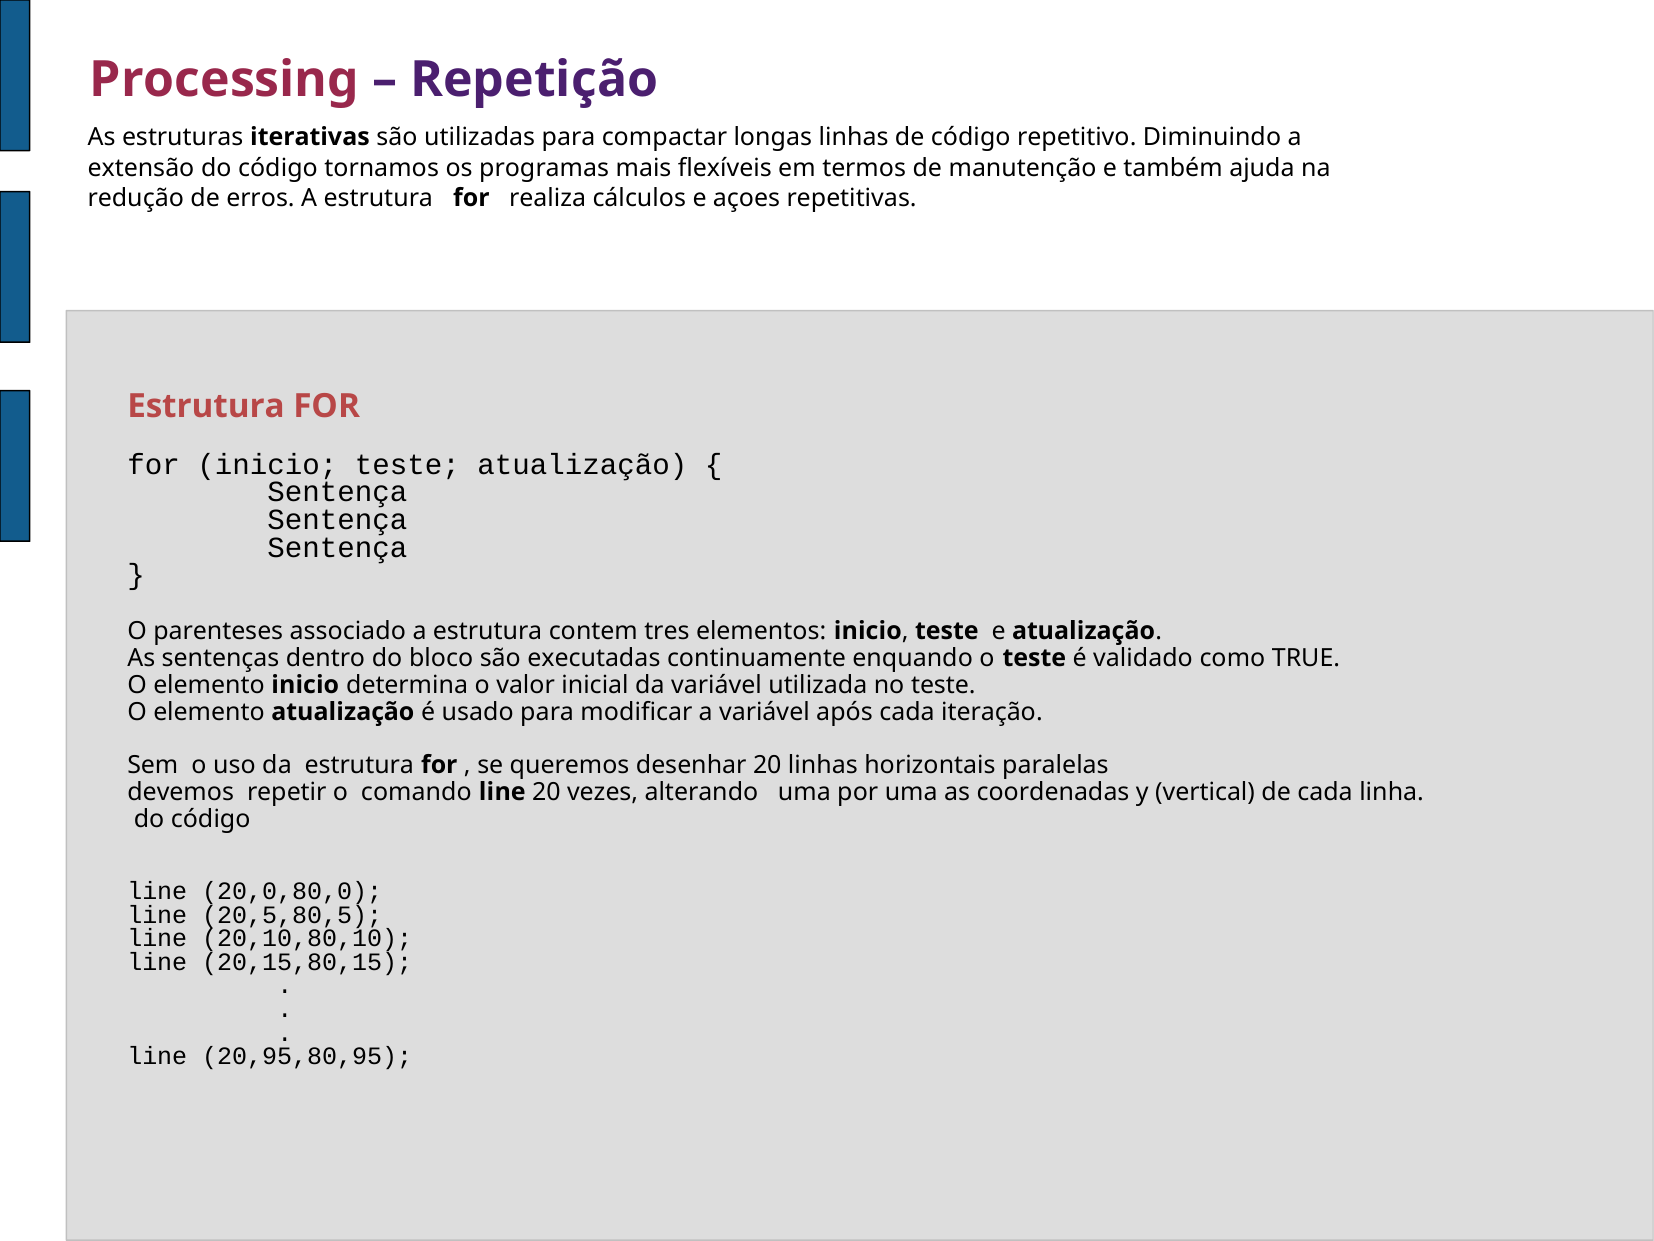

Processing – Repetição
As estruturas iterativas são utilizadas para compactar longas linhas de código repetitivo. Diminuindo a
extensão do código tornamos os programas mais flexíveis em termos de manutenção e também ajuda na
redução de erros. A estrutura for realiza cálculos e açoes repetitivas.
Estrutura FOR
for (inicio; teste; atualização) {
 Sentença
 Sentença
 Sentença
}
O parenteses associado a estrutura contem tres elementos: inicio, teste e atualização.
As sentenças dentro do bloco são executadas continuamente enquando o teste é validado como TRUE.
O elemento inicio determina o valor inicial da variável utilizada no teste.
O elemento atualização é usado para modificar a variável após cada iteração.
Sem o uso da estrutura for , se queremos desenhar 20 linhas horizontais paralelas
devemos repetir o comando line 20 vezes, alterando uma por uma as coordenadas y (vertical) de cada linha.
 do código
line (20,0,80,0);
line (20,5,80,5);
line (20,10,80,10);
line (20,15,80,15);
 .
 .
 .
line (20,95,80,95);